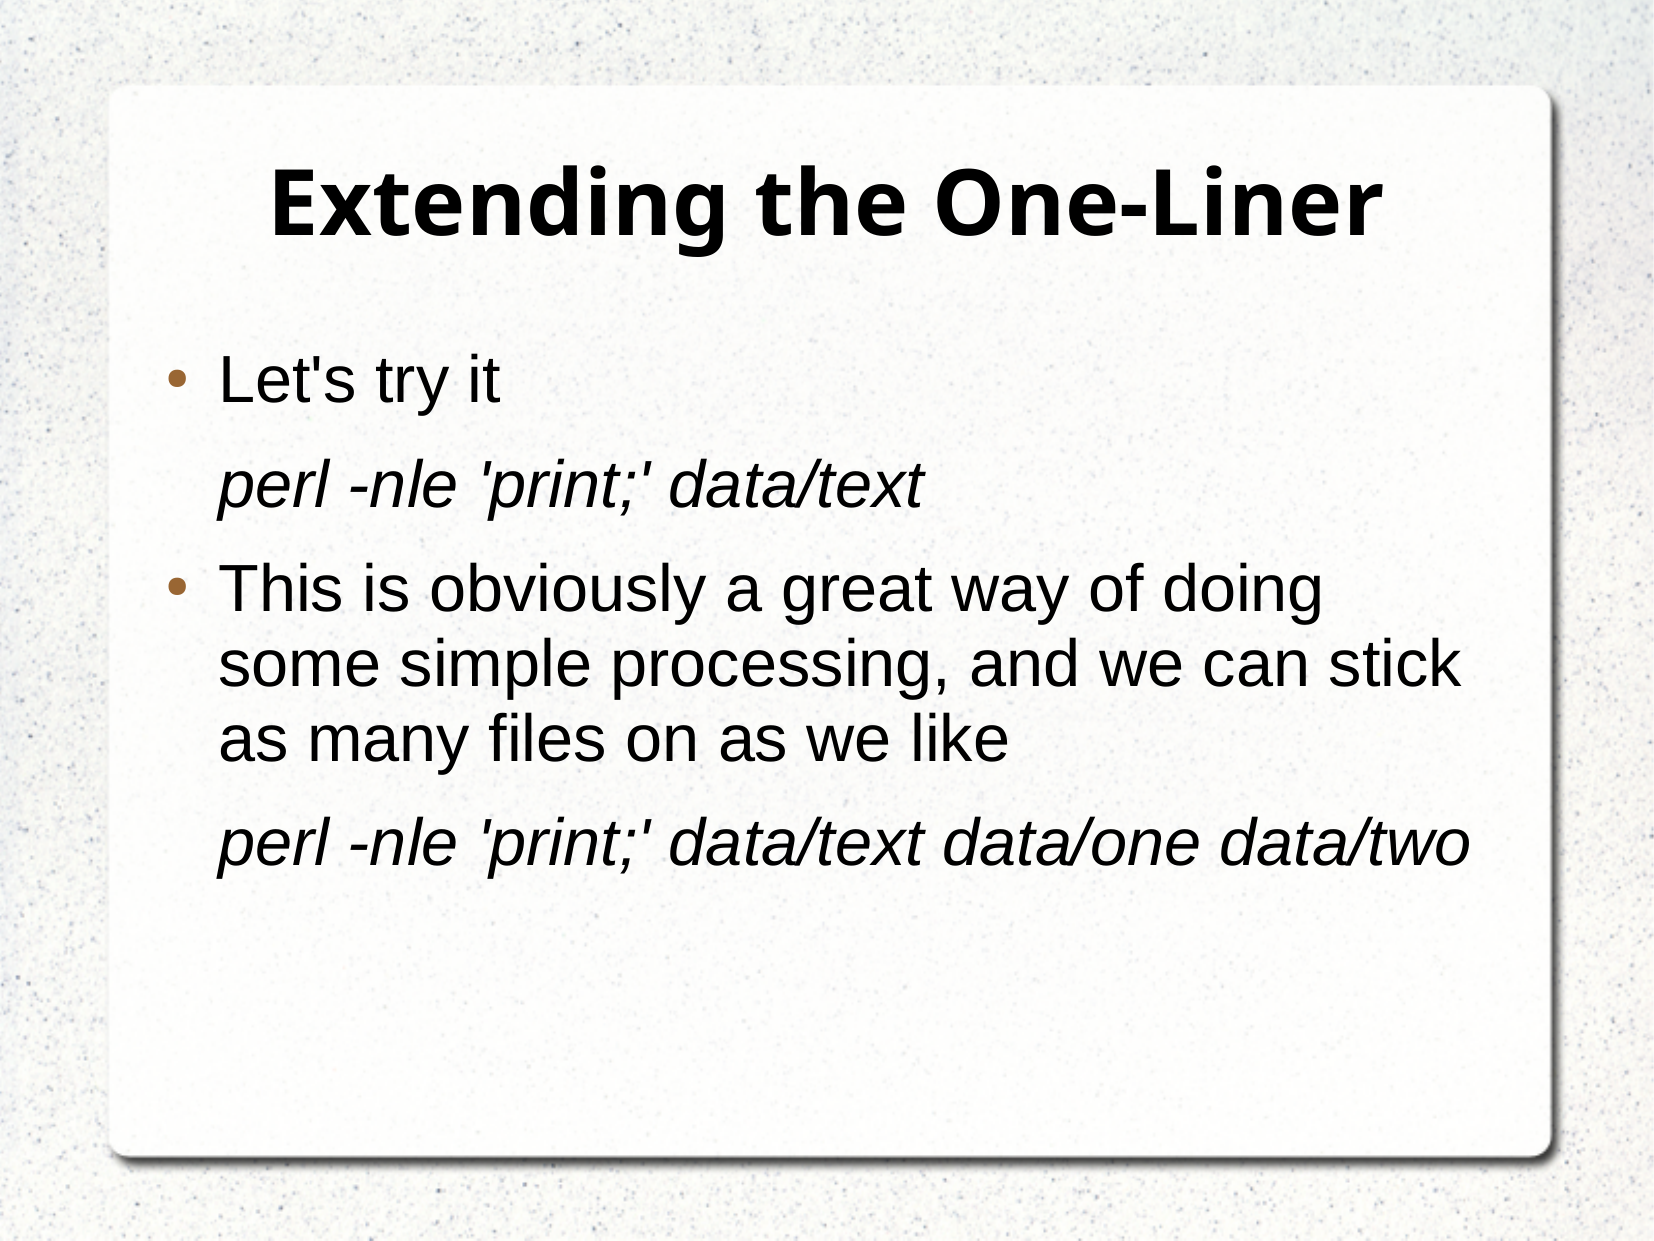

# Extending the One-Liner
Let's try it
perl -nle 'print;' data/text
This is obviously a great way of doing some simple processing, and we can stick as many files on as we like
perl -nle 'print;' data/text data/one data/two